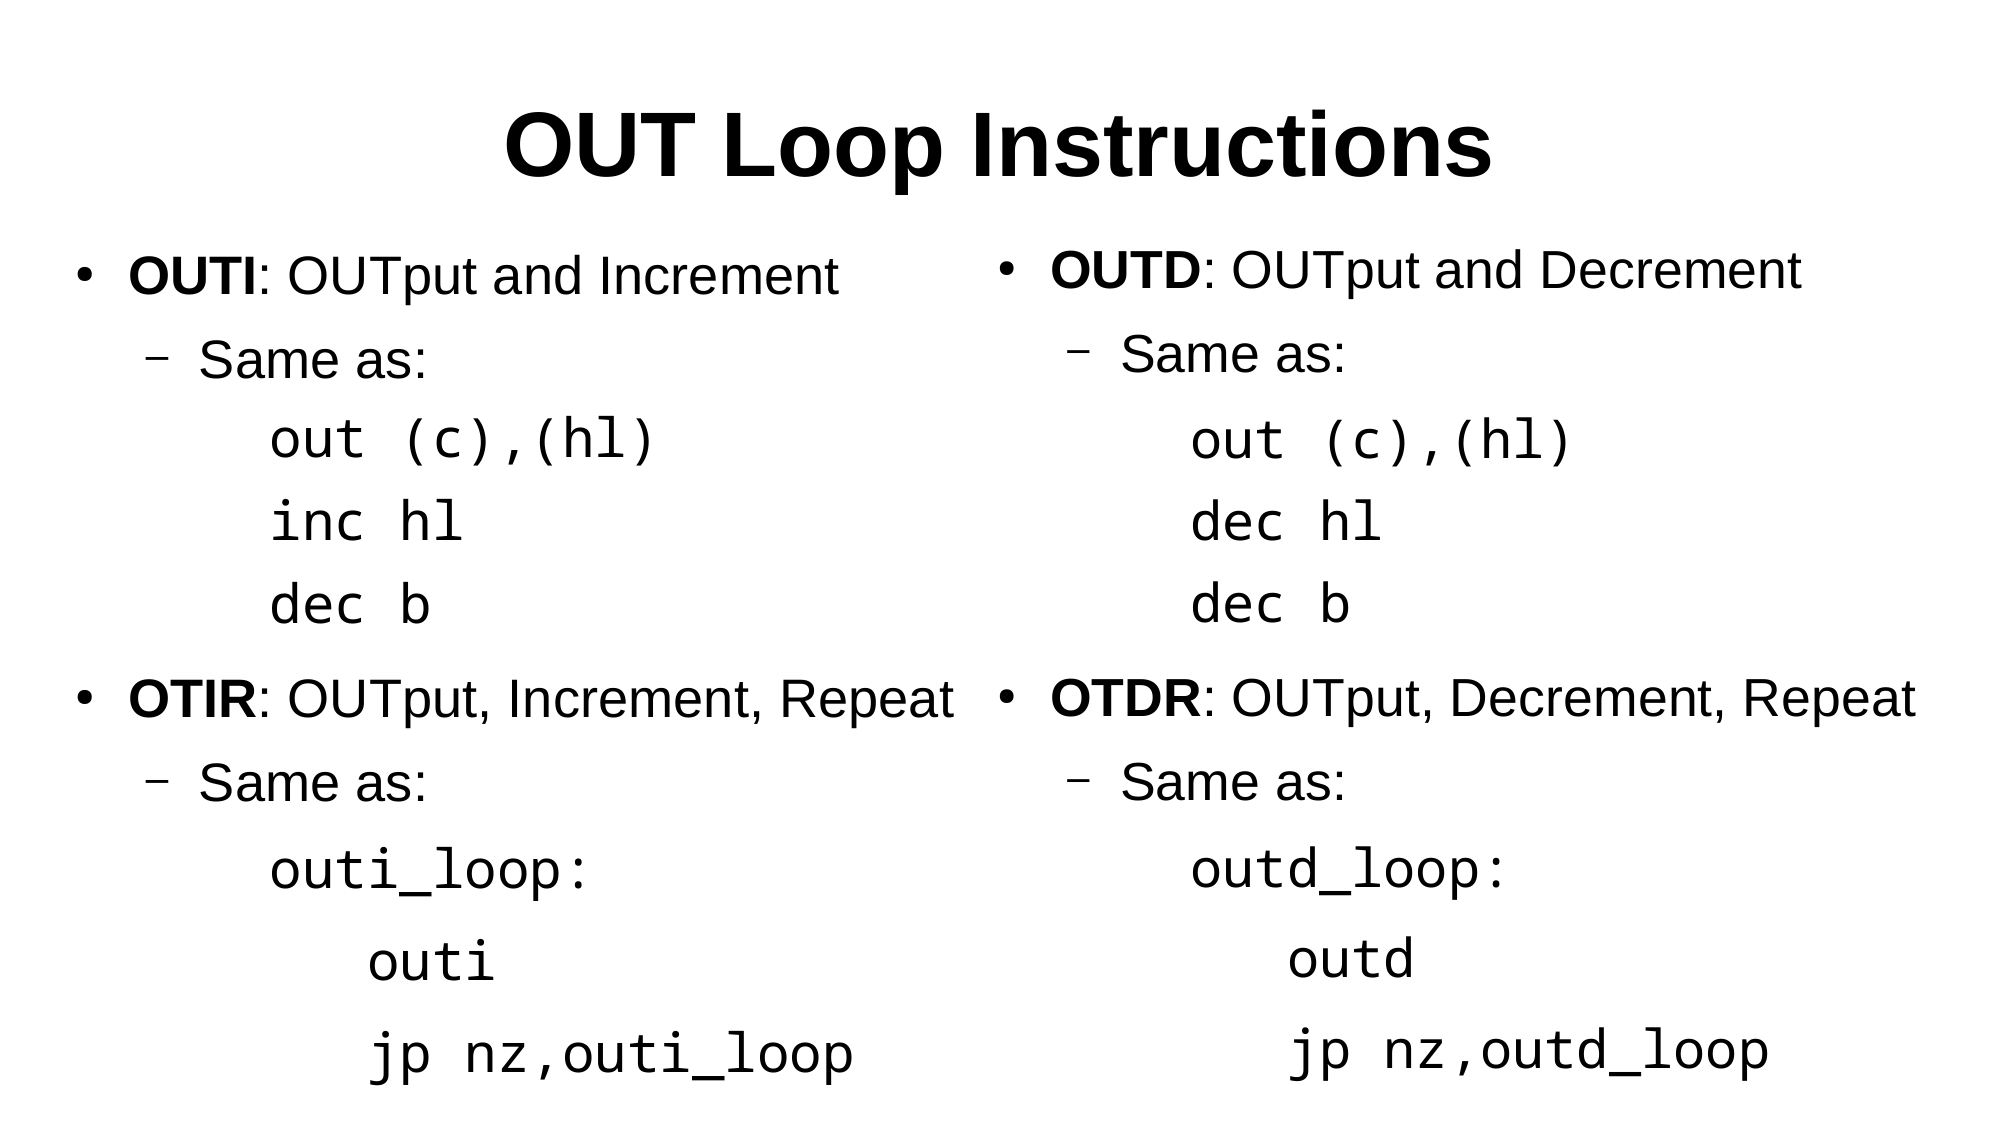

# OUT Loop Instructions
OUTD: OUTput and Decrement
Same as:
out (c),(hl)
dec hl
dec b
OTDR: OUTput, Decrement, Repeat
Same as:
outd_loop:
 outd
 jp nz,outd_loop
OUTI: OUTput and Increment
Same as:
out (c),(hl)
inc hl
dec b
OTIR: OUTput, Increment, Repeat
Same as:
outi_loop:
 outi
 jp nz,outi_loop